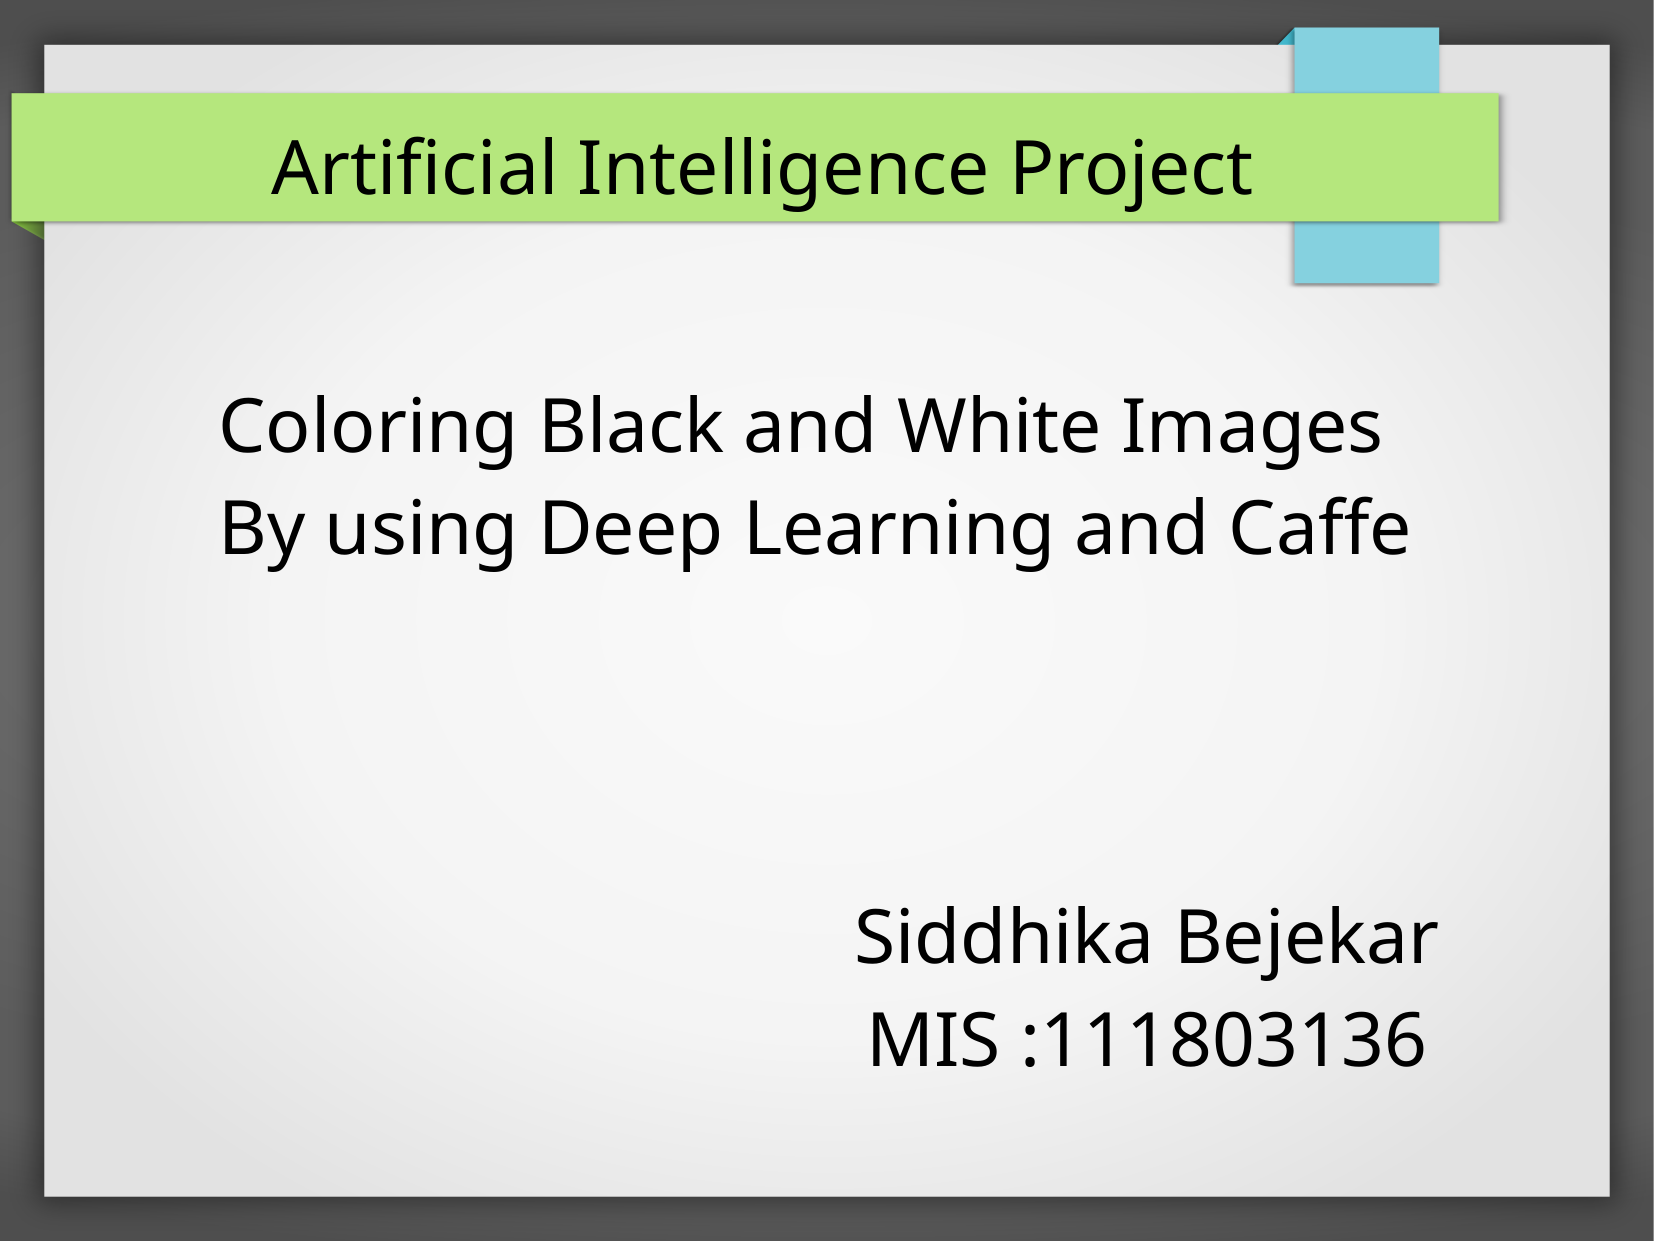

# Artificial Intelligence Project
		Coloring Black and White Images
		By using Deep Learning and Caffe
									Siddhika Bejekar
									MIS :111803136